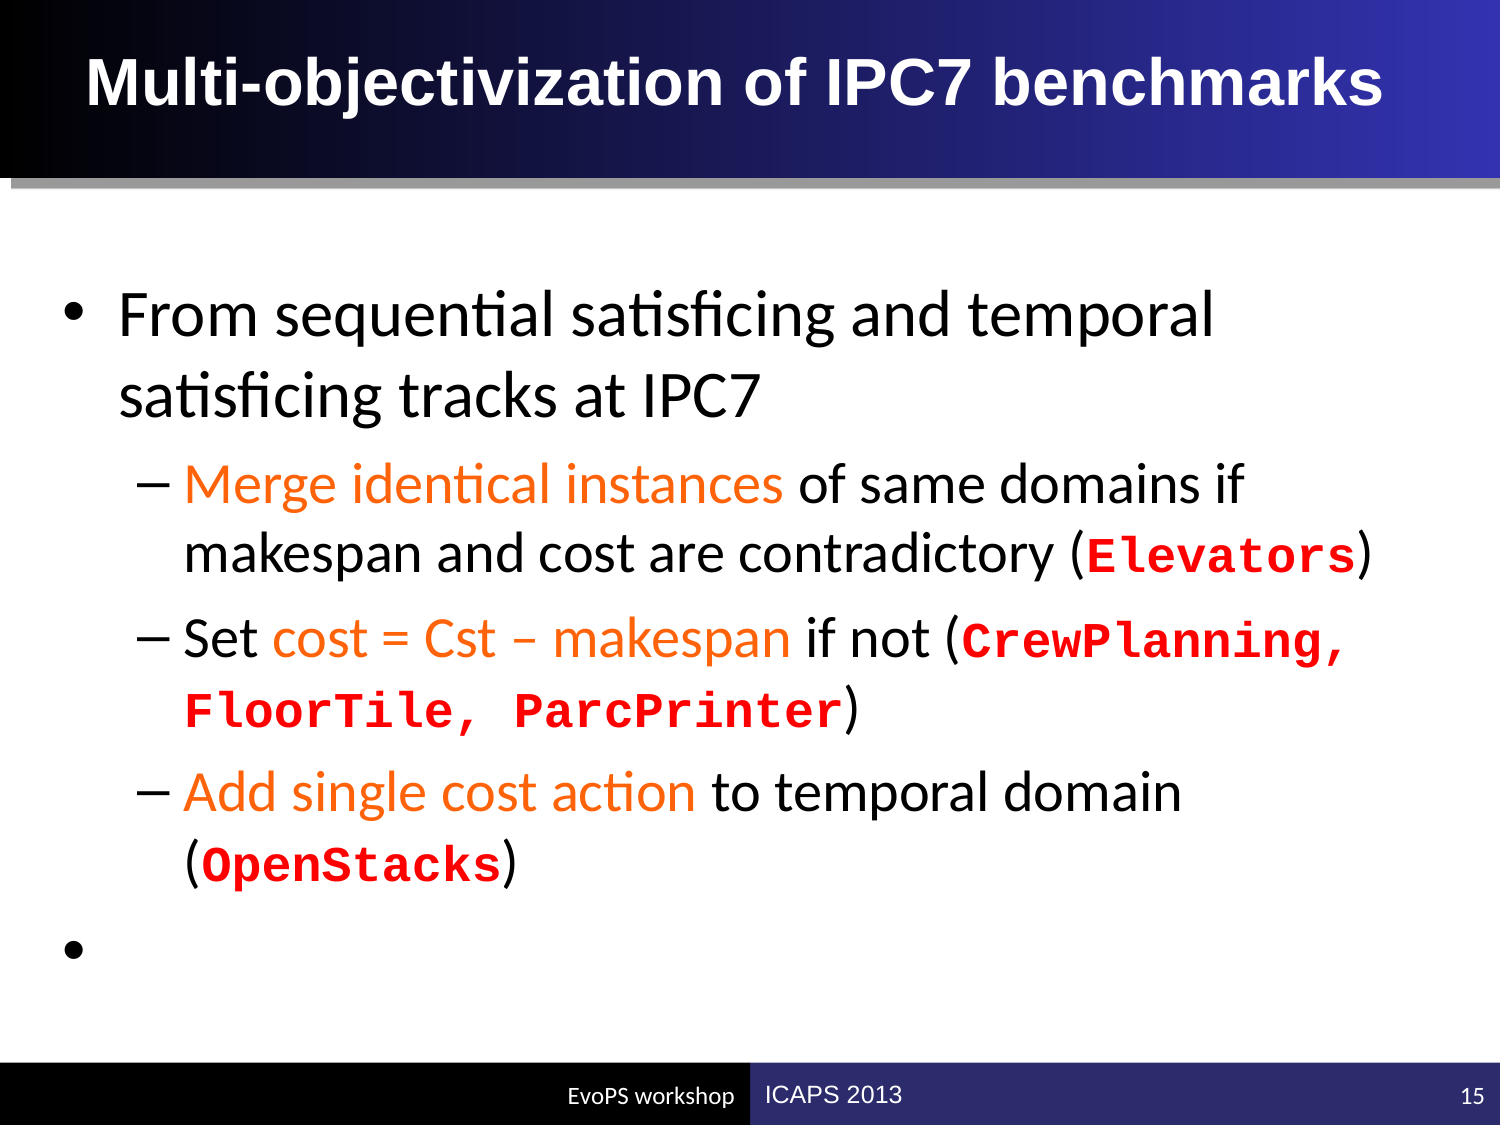

Multi-objectivization of IPC7 benchmarks
# From sequential satisficing and temporal satisficing tracks at IPC7
Merge identical instances of same domains if makespan and cost are contradictory (Elevators)
Set cost = Cst – makespan if not (CrewPlanning, FloorTile, ParcPrinter)
Add single cost action to temporal domain (OpenStacks)
15